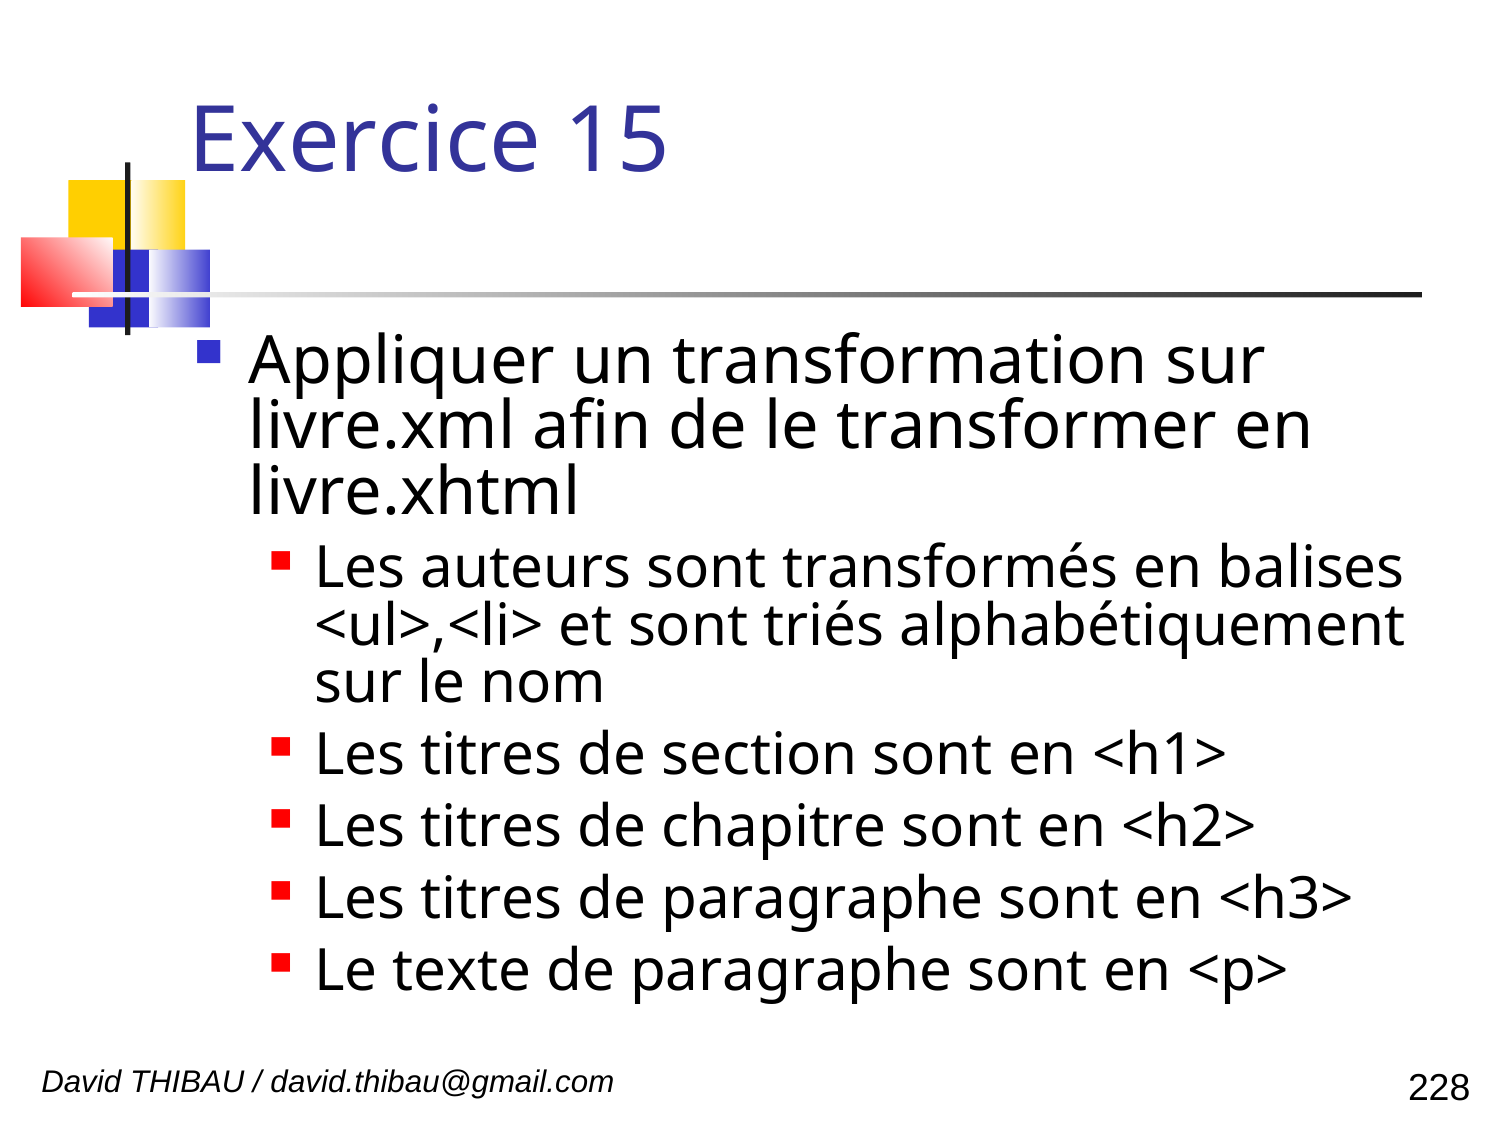

# Exercice 15
Appliquer un transformation sur livre.xml afin de le transformer en livre.xhtml
Les auteurs sont transformés en balises <ul>,<li> et sont triés alphabétiquement sur le nom
Les titres de section sont en <h1>
Les titres de chapitre sont en <h2>
Les titres de paragraphe sont en <h3>
Le texte de paragraphe sont en <p>